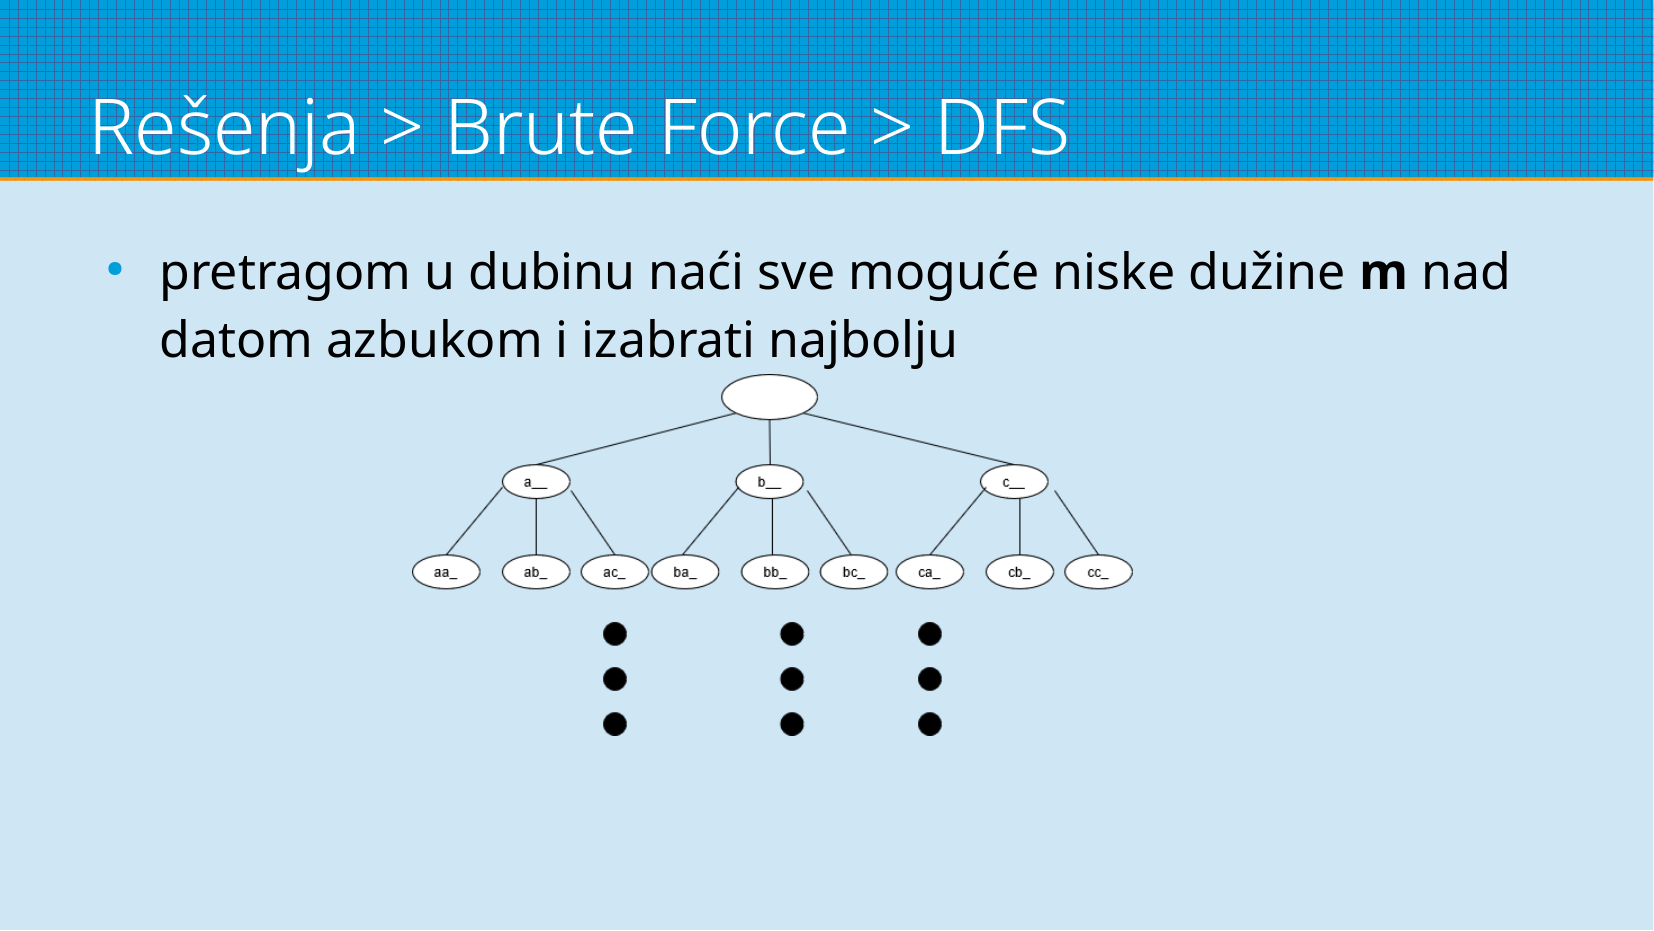

# Rešenja > Brute Force > DFS
pretragom u dubinu naći sve moguće niske dužine m nad datom azbukom i izabrati najbolju